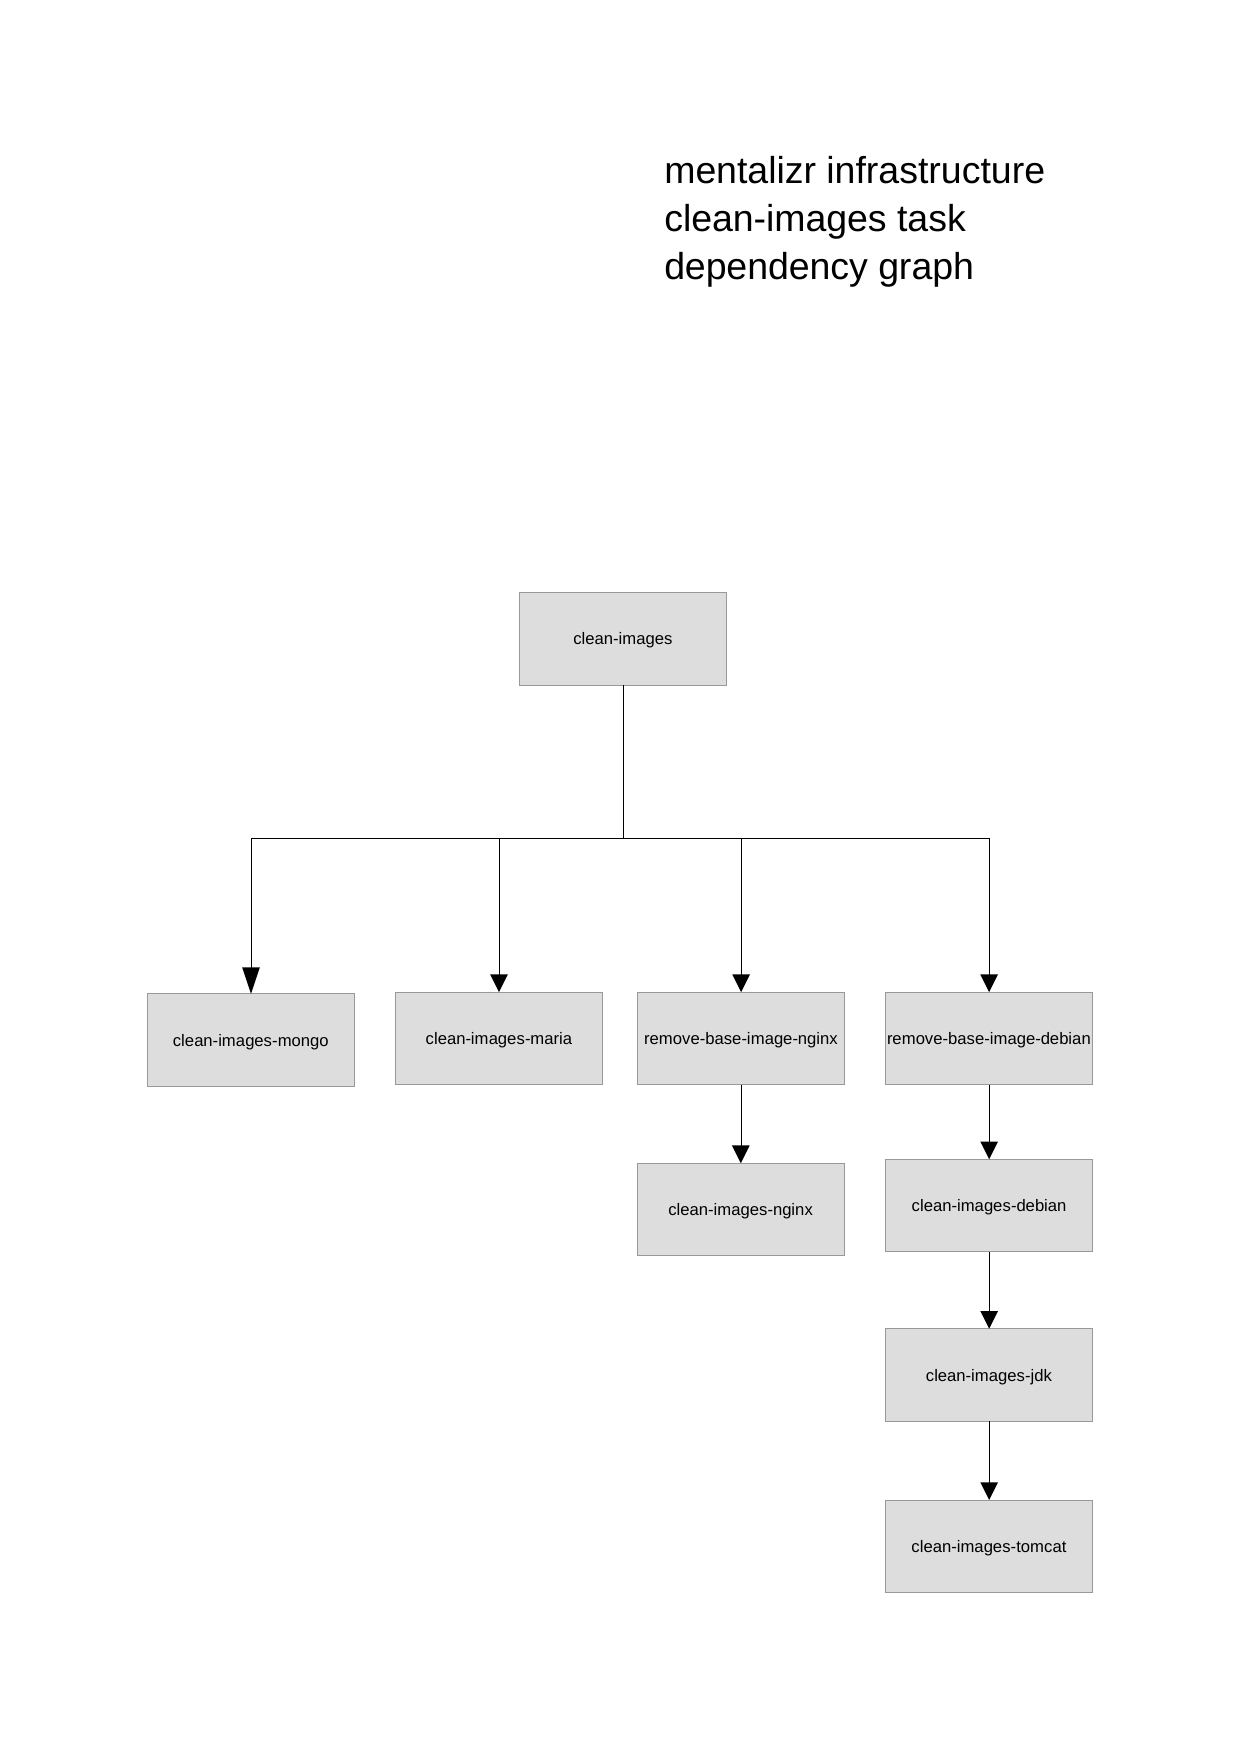

mentalizr infrastructure
clean-images task
dependency graph
clean-images
clean-images-maria
remove-base-image-nginx
remove-base-image-debian
clean-images-mongo
clean-images-debian
clean-images-nginx
clean-images-jdk
clean-images-tomcat